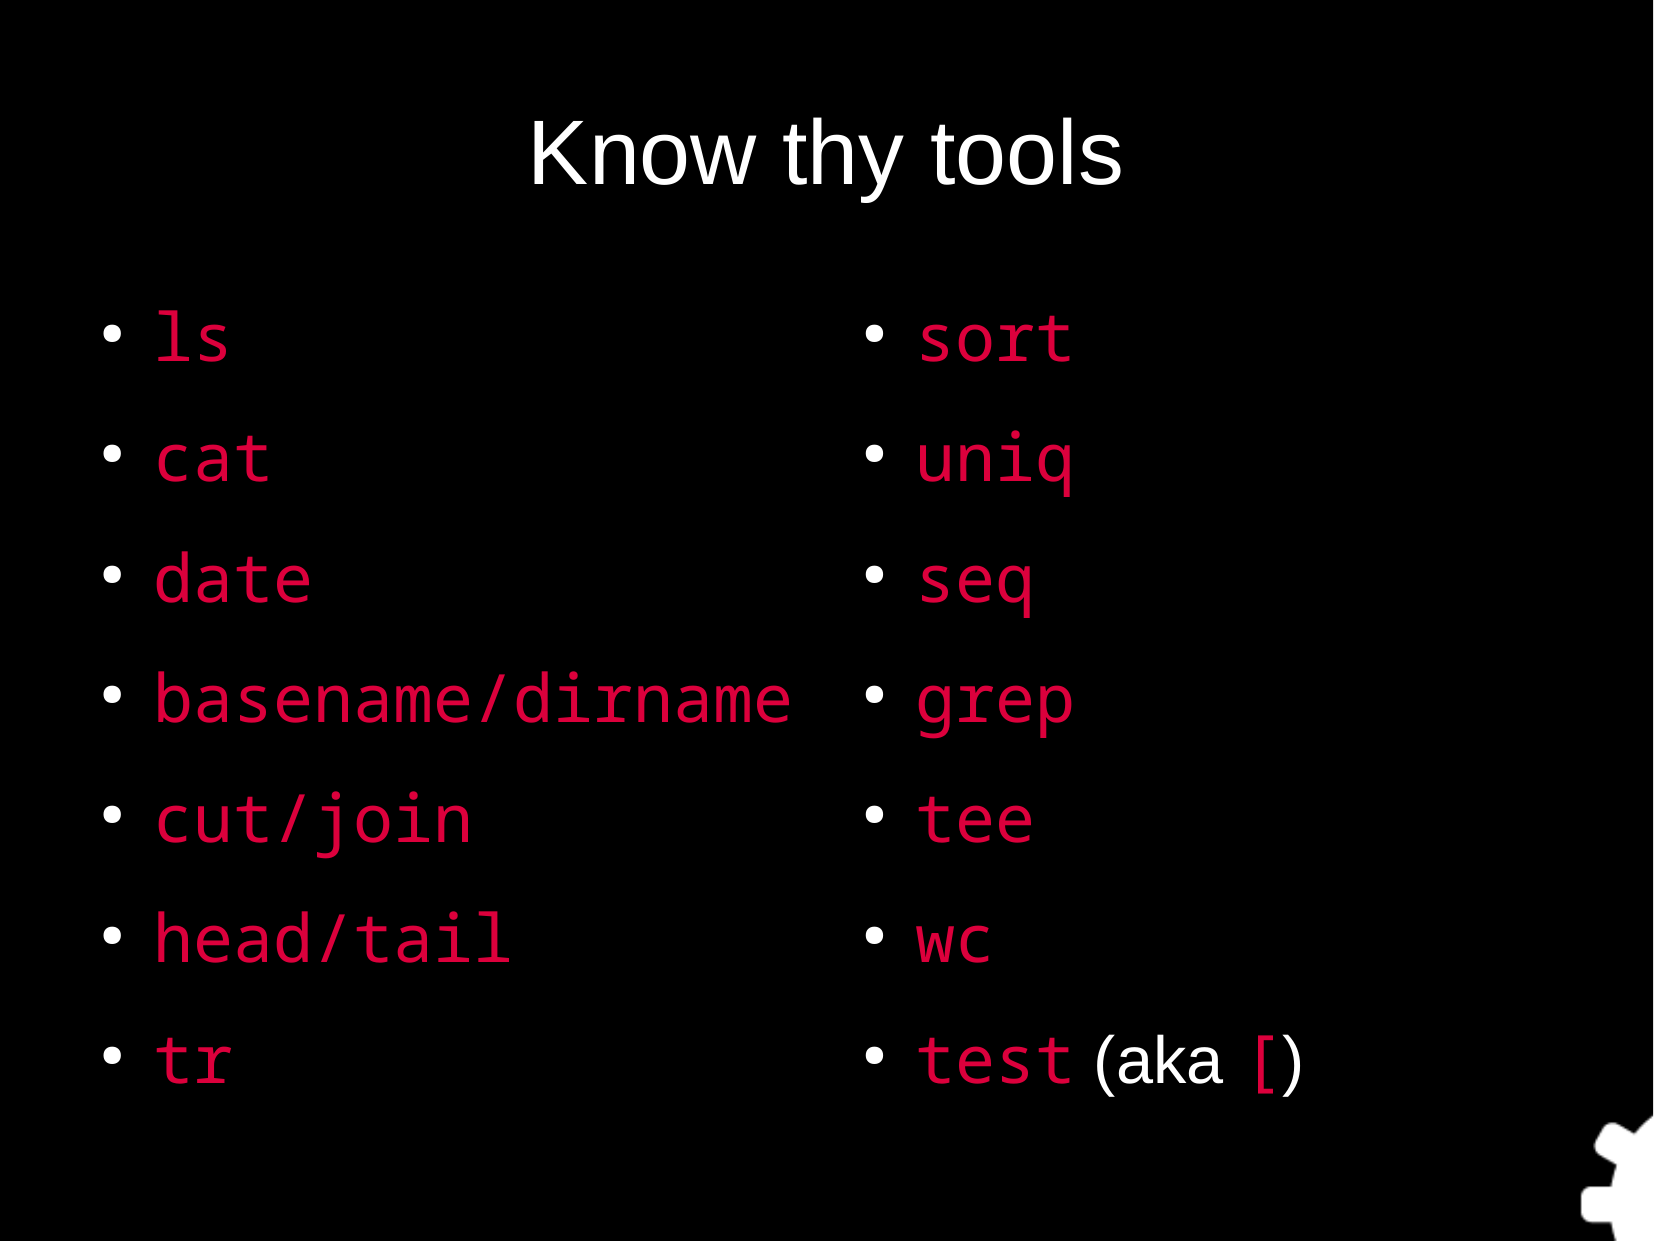

# Know thy tools
ls
cat
date
basename/dirname
cut/join
head/tail
tr
sort
uniq
seq
grep
tee
wc
test (aka [)